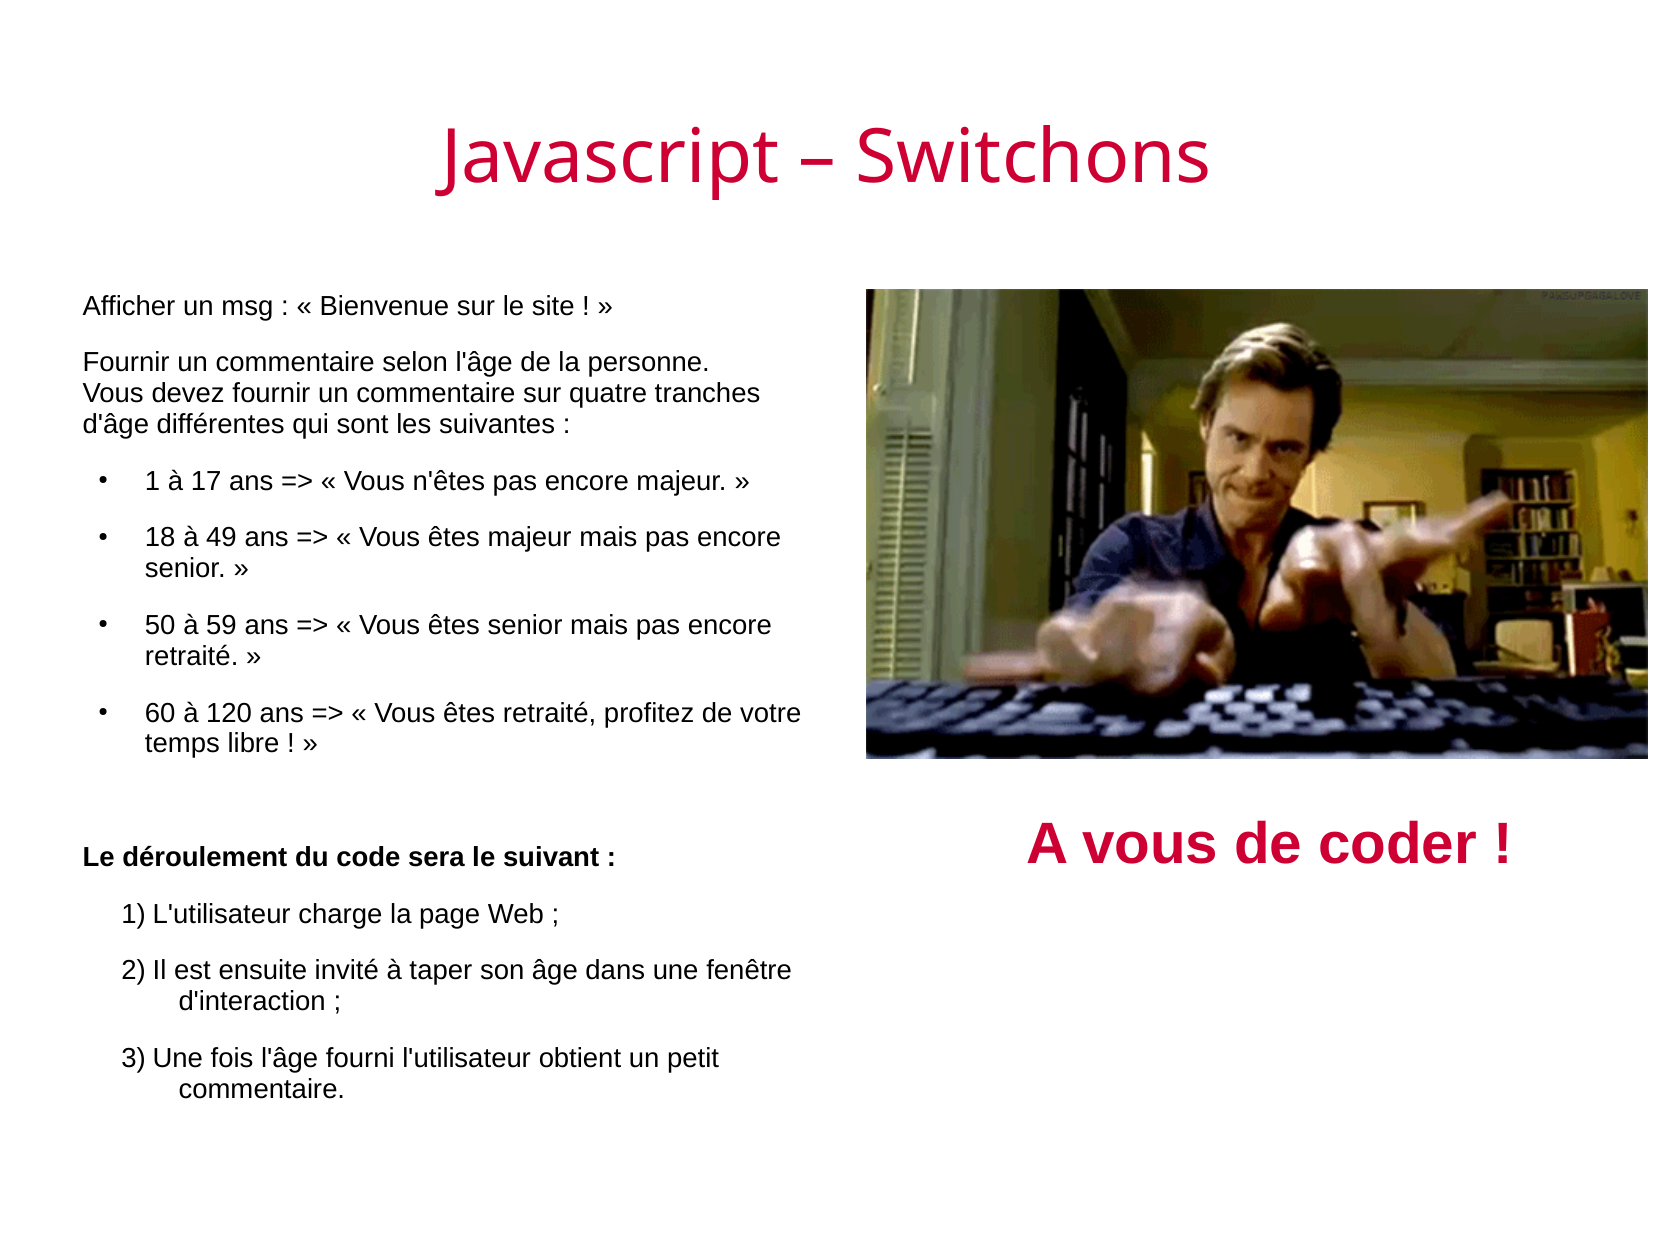

Javascript – Switchons
# Afficher un msg : « Bienvenue sur le site ! »
Fournir un commentaire selon l'âge de la personne.
Vous devez fournir un commentaire sur quatre tranches
d'âge différentes qui sont les suivantes :
1 à 17 ans => « Vous n'êtes pas encore majeur. »
18 à 49 ans => « Vous êtes majeur mais pas encore senior. »
50 à 59 ans => « Vous êtes senior mais pas encore retraité. »
60 à 120 ans => « Vous êtes retraité, profitez de votre temps libre ! »
Le déroulement du code sera le suivant :
L'utilisateur charge la page Web ;
Il est ensuite invité à taper son âge dans une fenêtre d'interaction ;
Une fois l'âge fourni l'utilisateur obtient un petit commentaire.
A vous de coder !